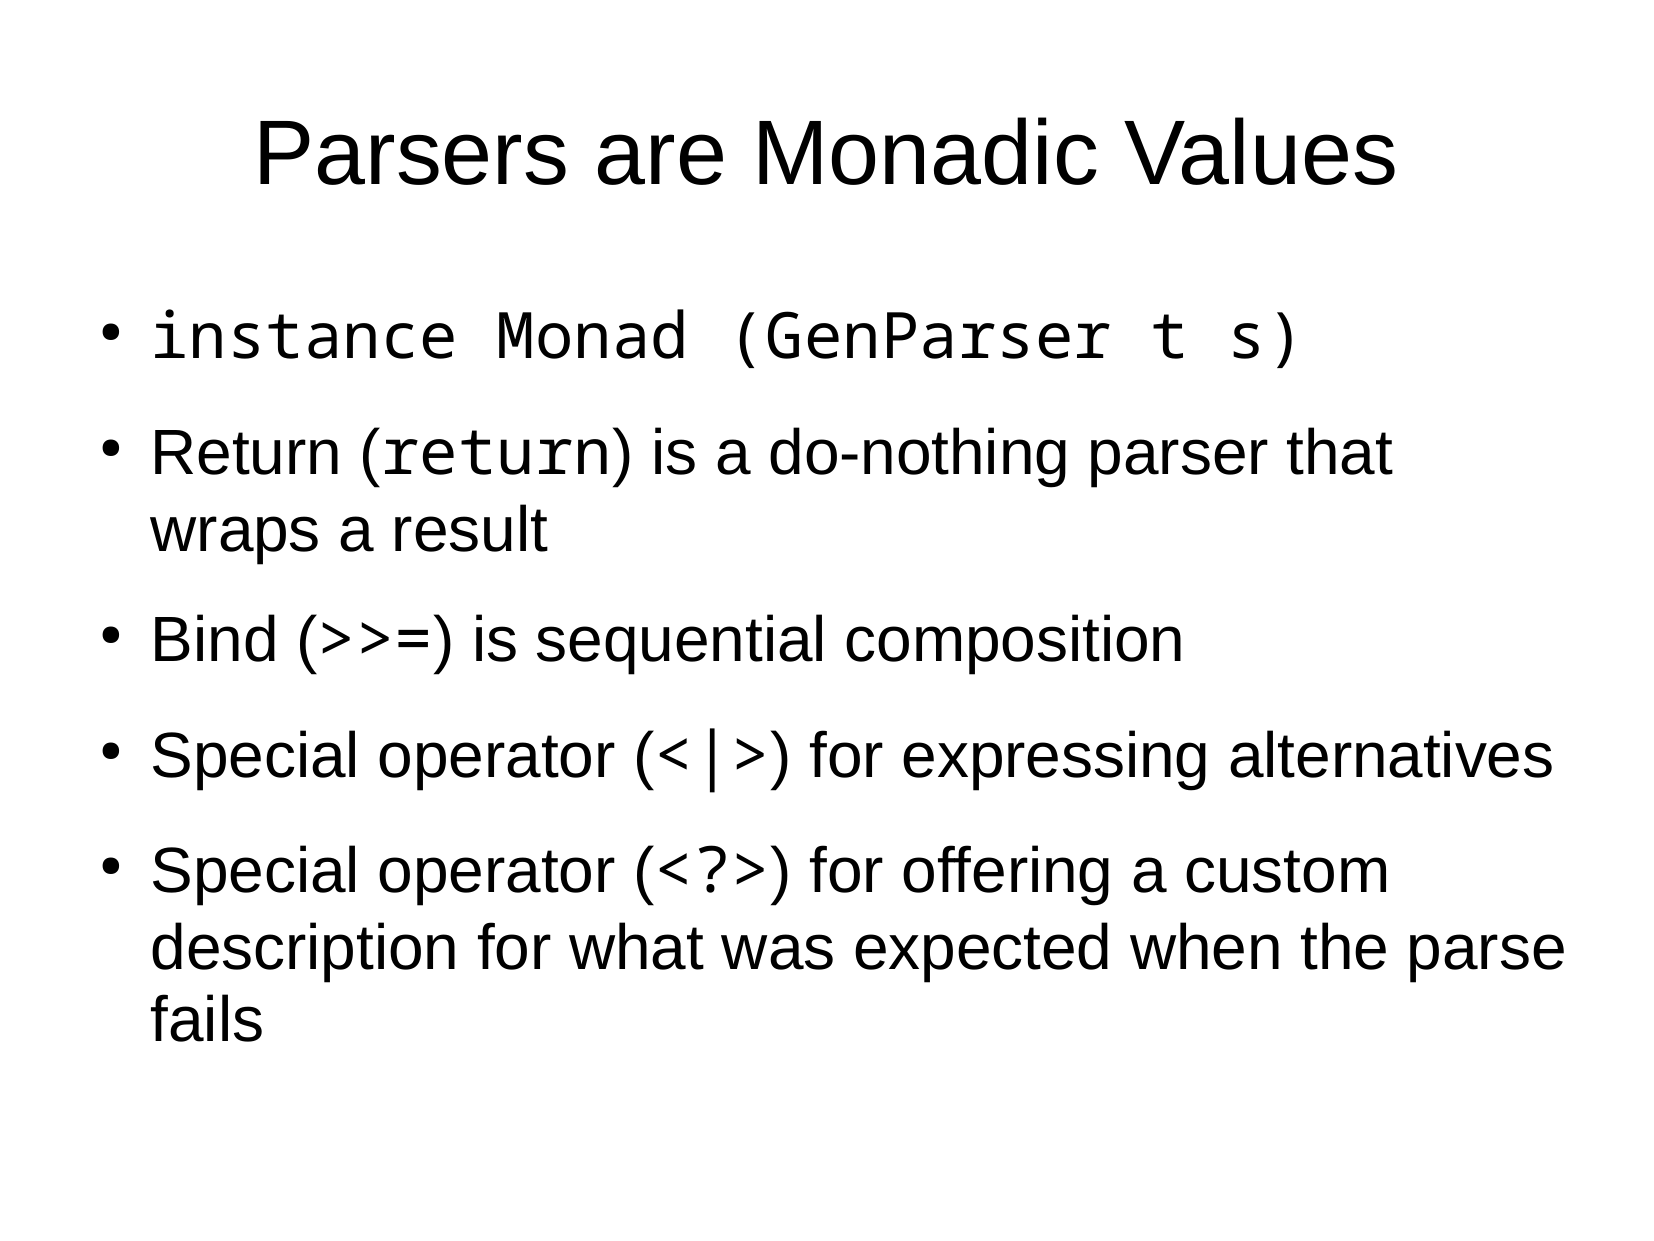

# Parsers are Monadic Values
instance Monad (GenParser t s)
Return (return) is a do-nothing parser that wraps a result
Bind (>>=) is sequential composition
Special operator (<|>) for expressing alternatives
Special operator (<?>) for offering a custom description for what was expected when the parse fails